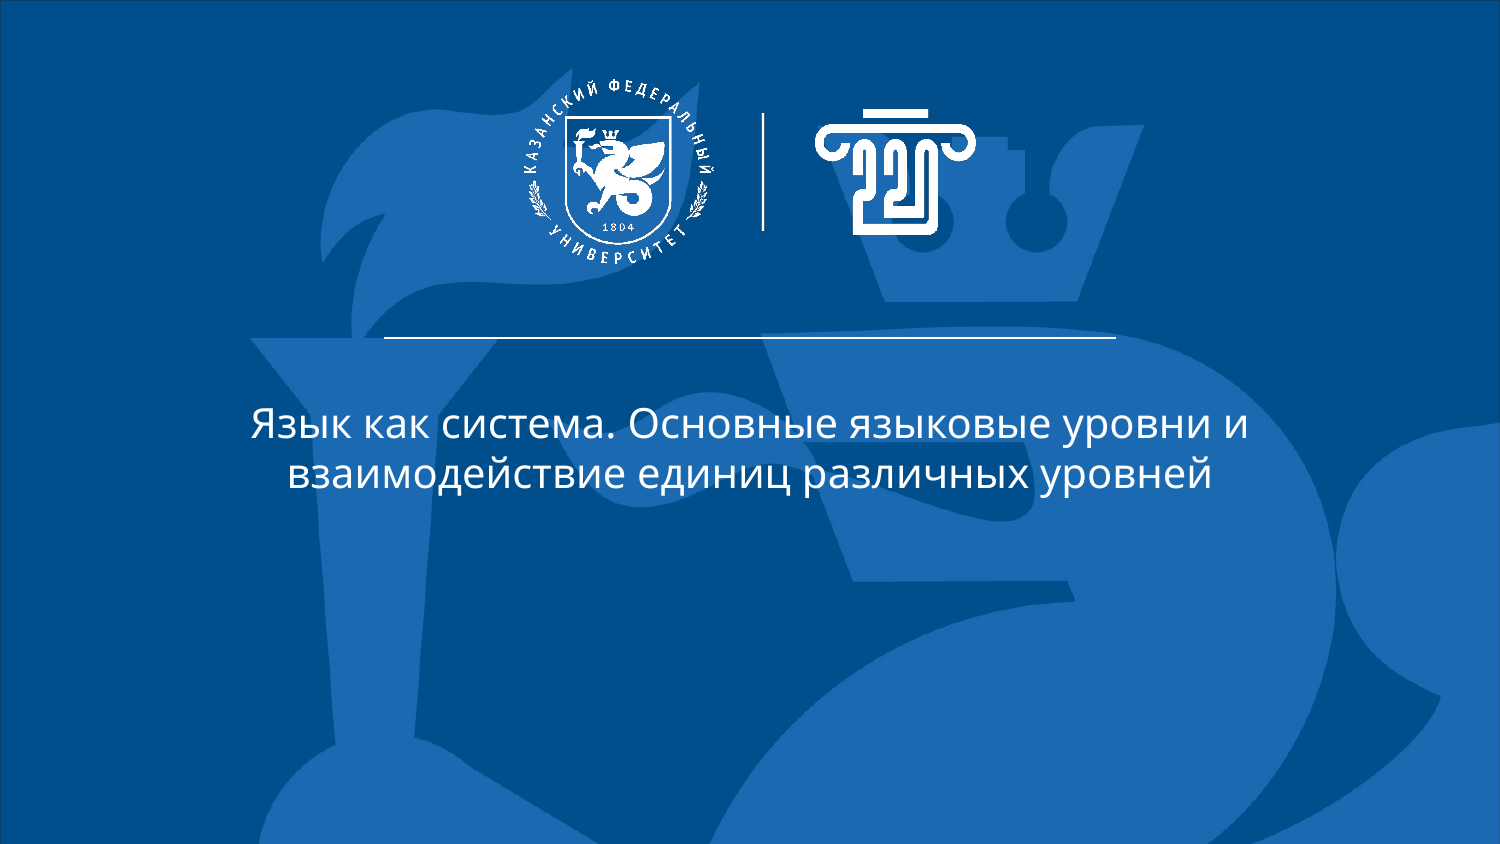

Язык как система. Основные языковые уровни и взаимодействие единиц различных уровней